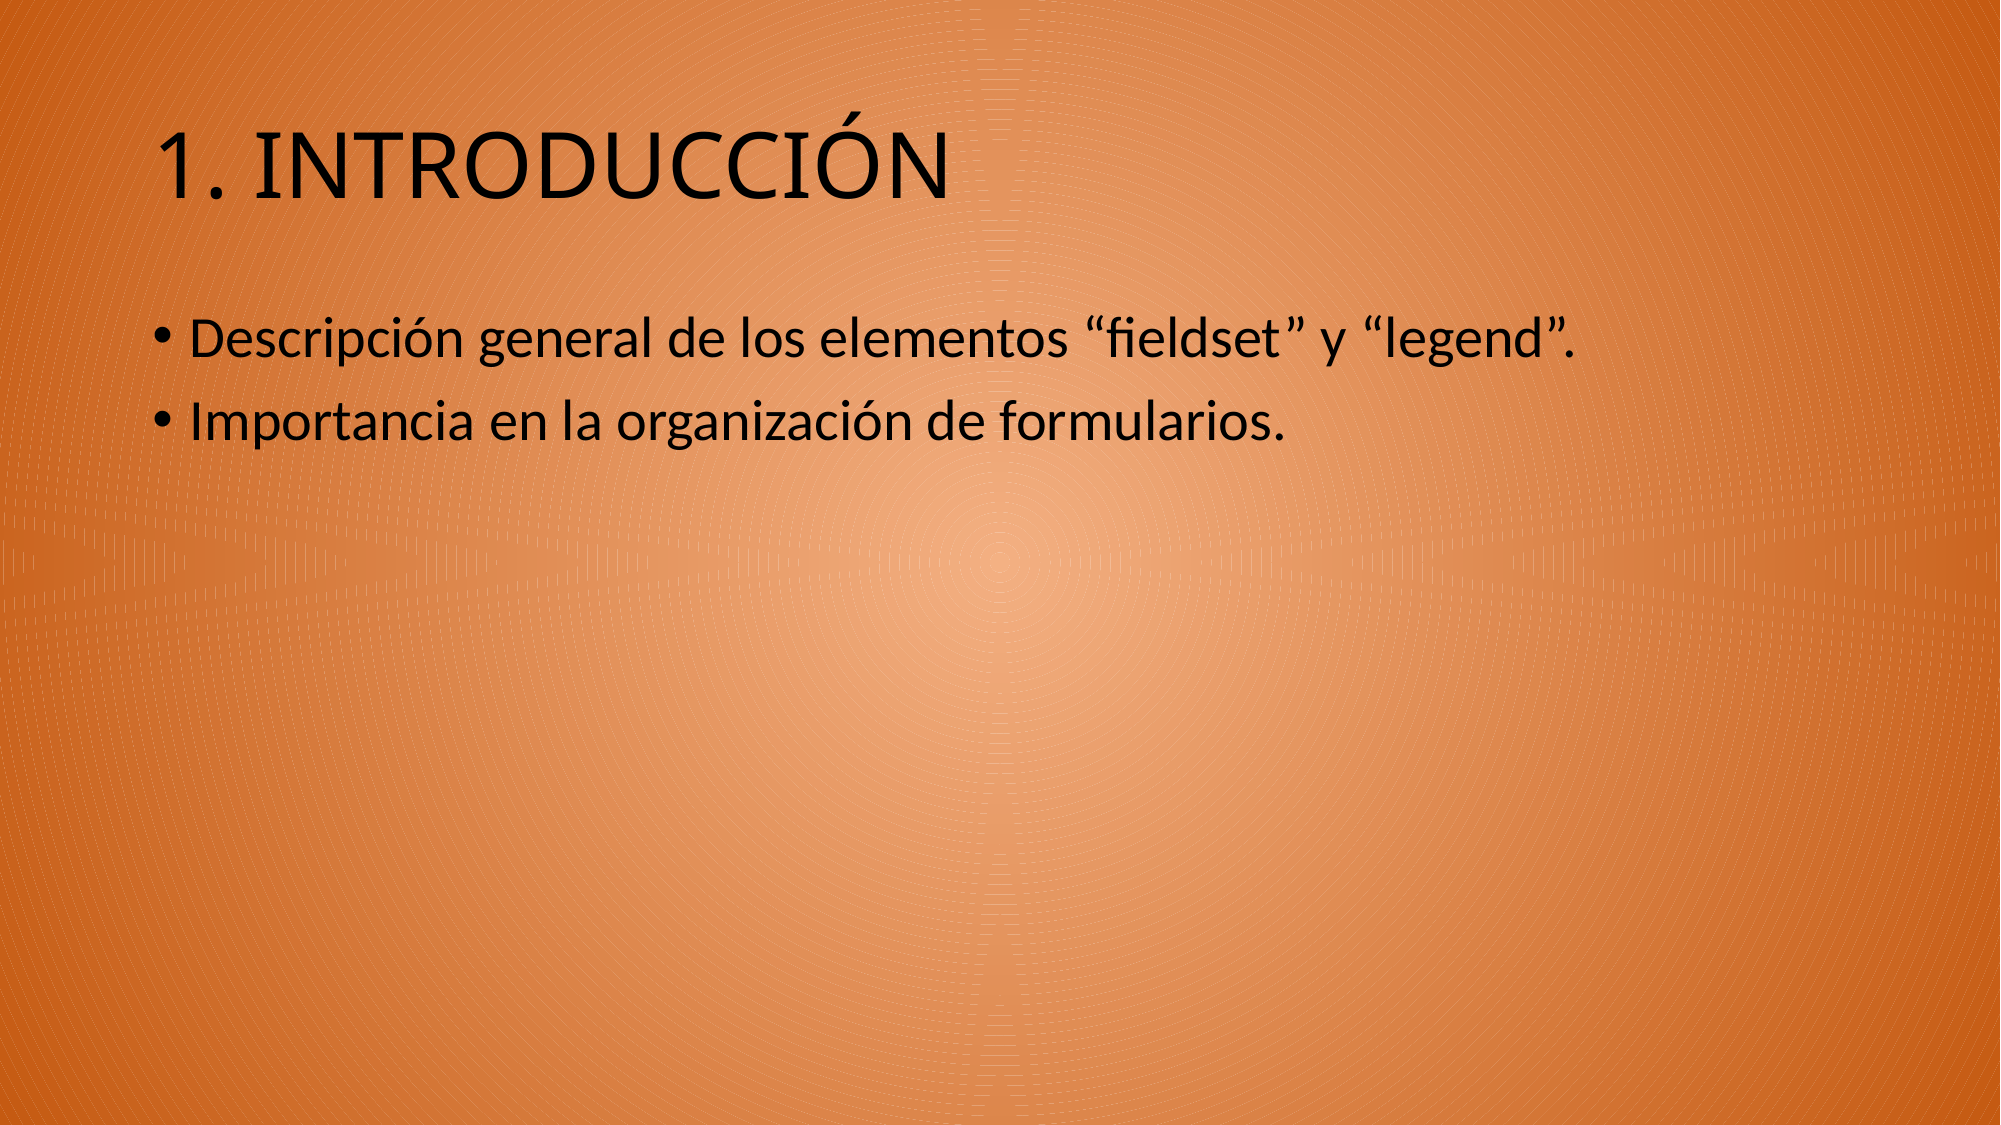

# 1. INTRODUCCIÓN
Descripción general de los elementos “fieldset” y “legend”.
Importancia en la organización de formularios.